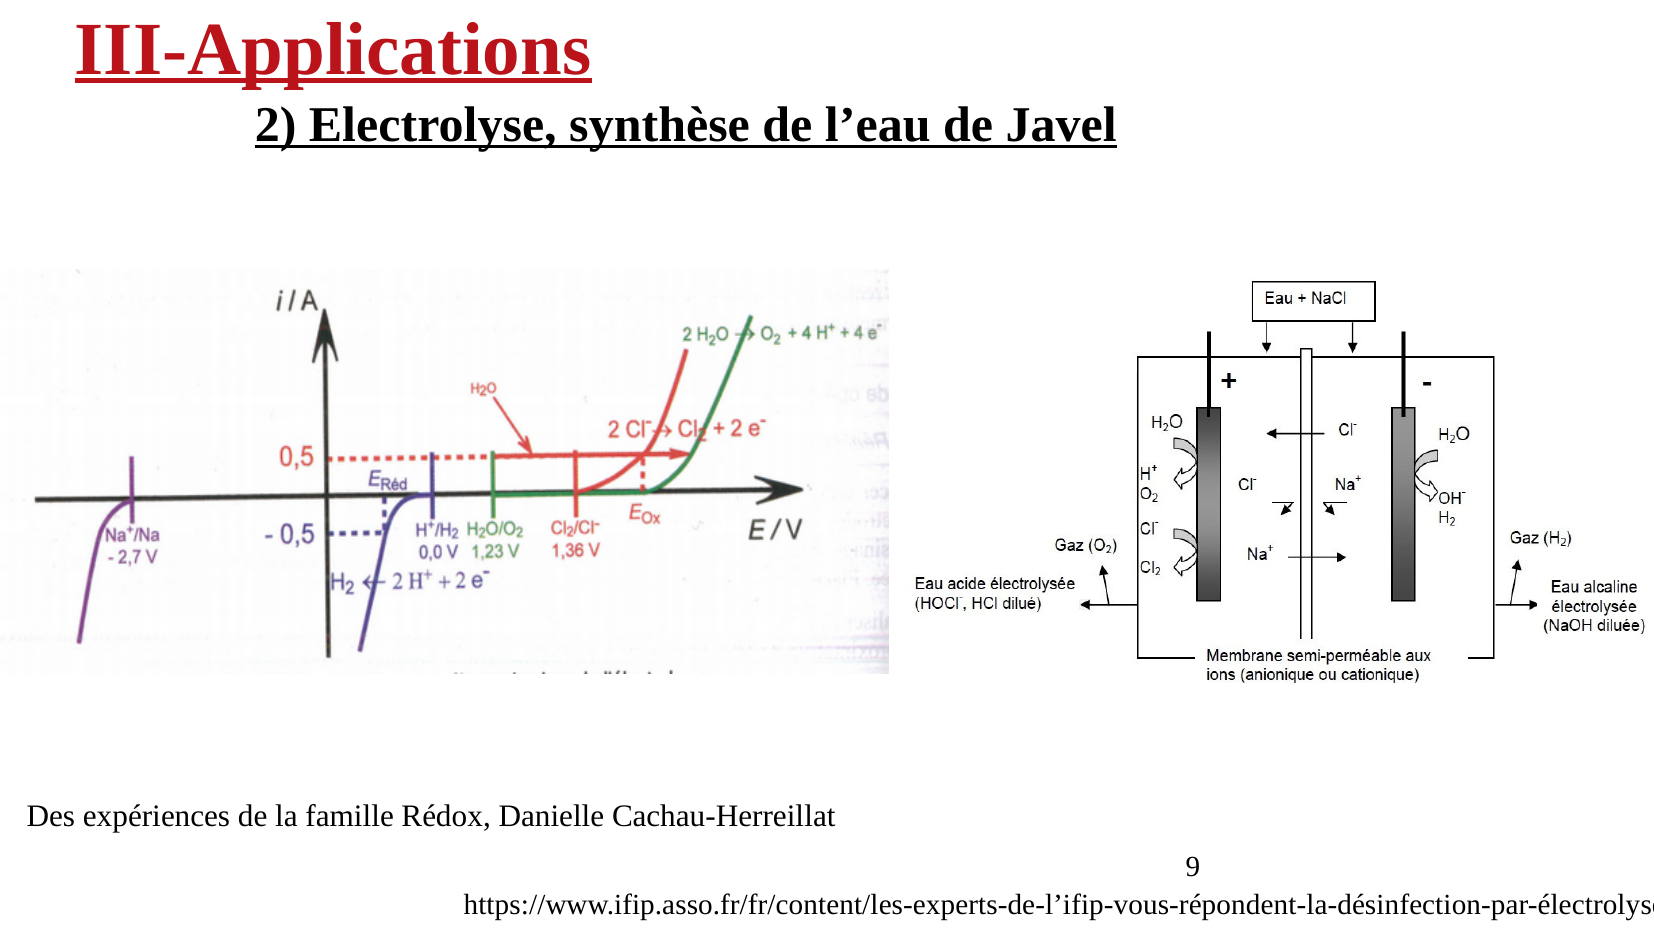

III-Applications
2) Electrolyse, synthèse de l’eau de Javel
Des expériences de la famille Rédox, Danielle Cachau-Herreillat
https://www.ifip.asso.fr/fr/content/les-experts-de-l’ifip-vous-répondent-la-désinfection-par-électrolyse